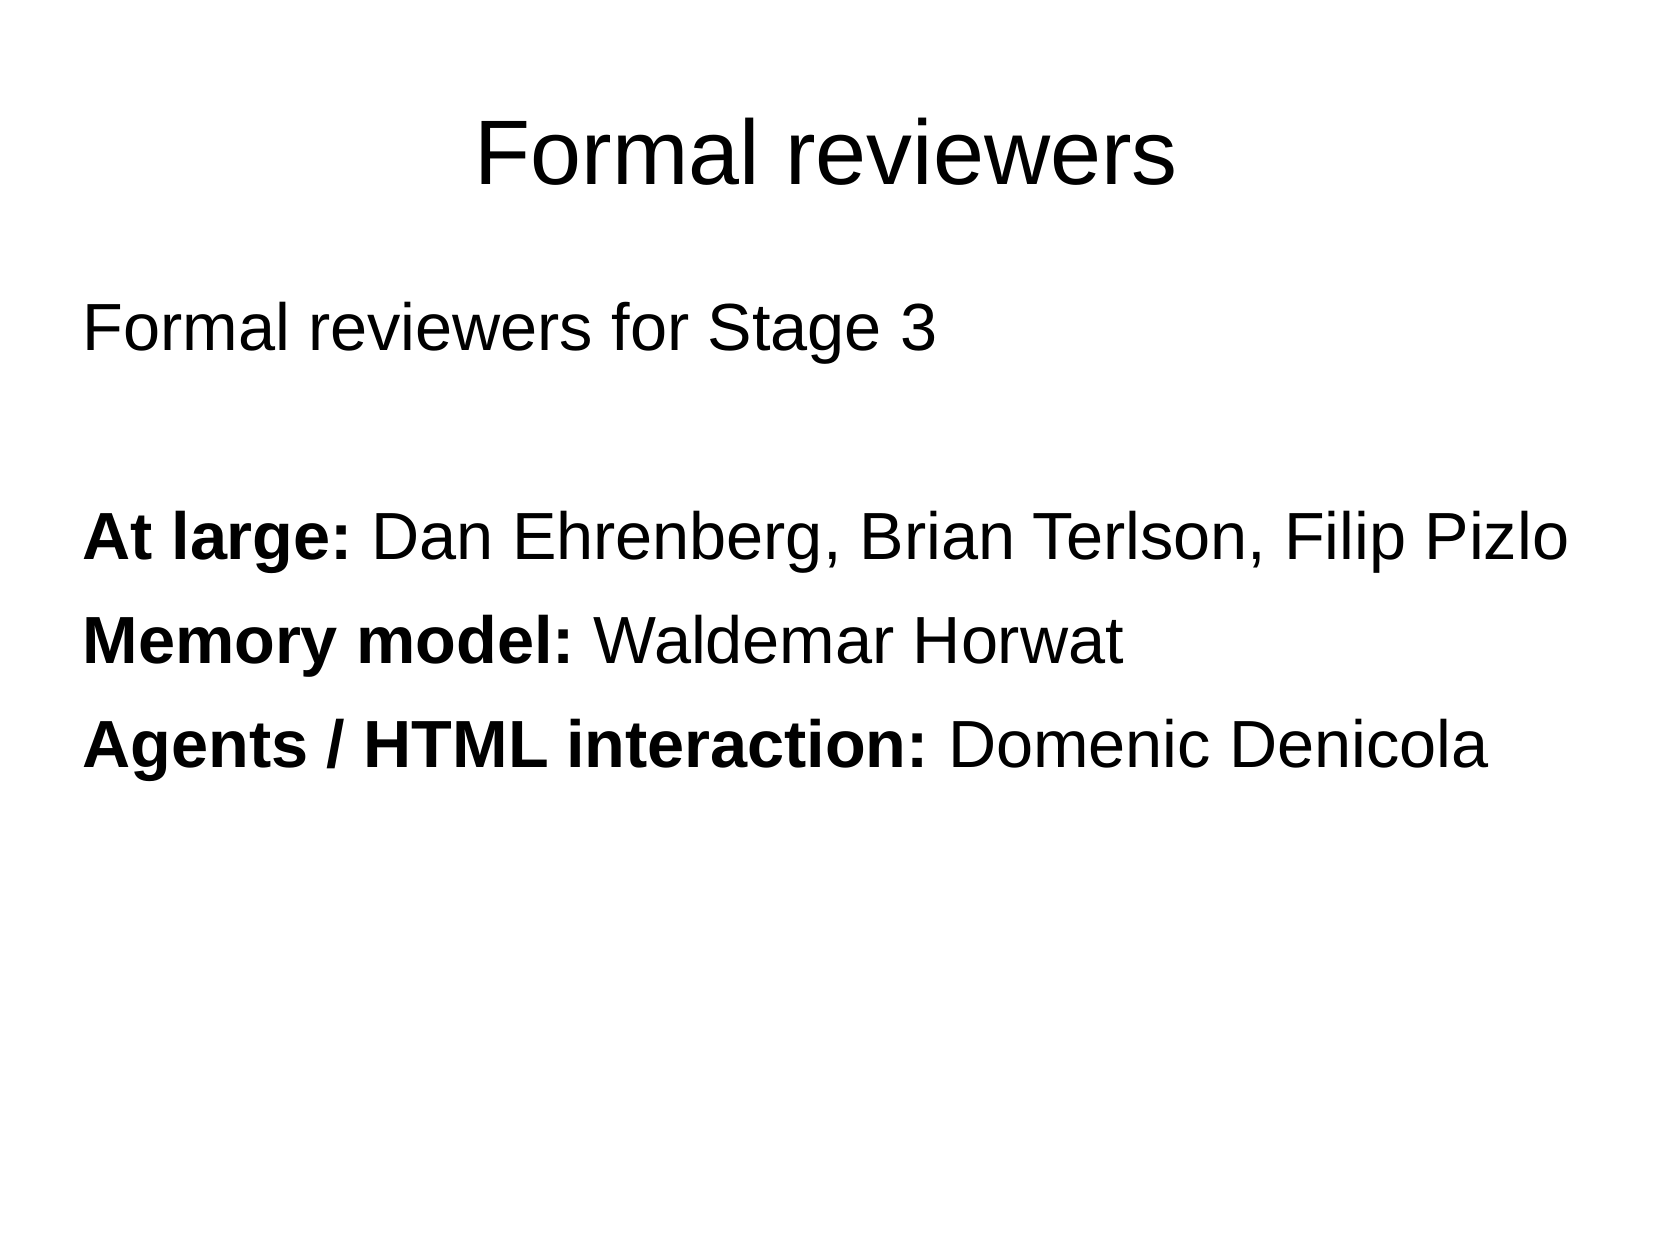

# Formal reviewers
Formal reviewers for Stage 3
At large: Dan Ehrenberg, Brian Terlson, Filip Pizlo
Memory model: Waldemar Horwat
Agents / HTML interaction: Domenic Denicola